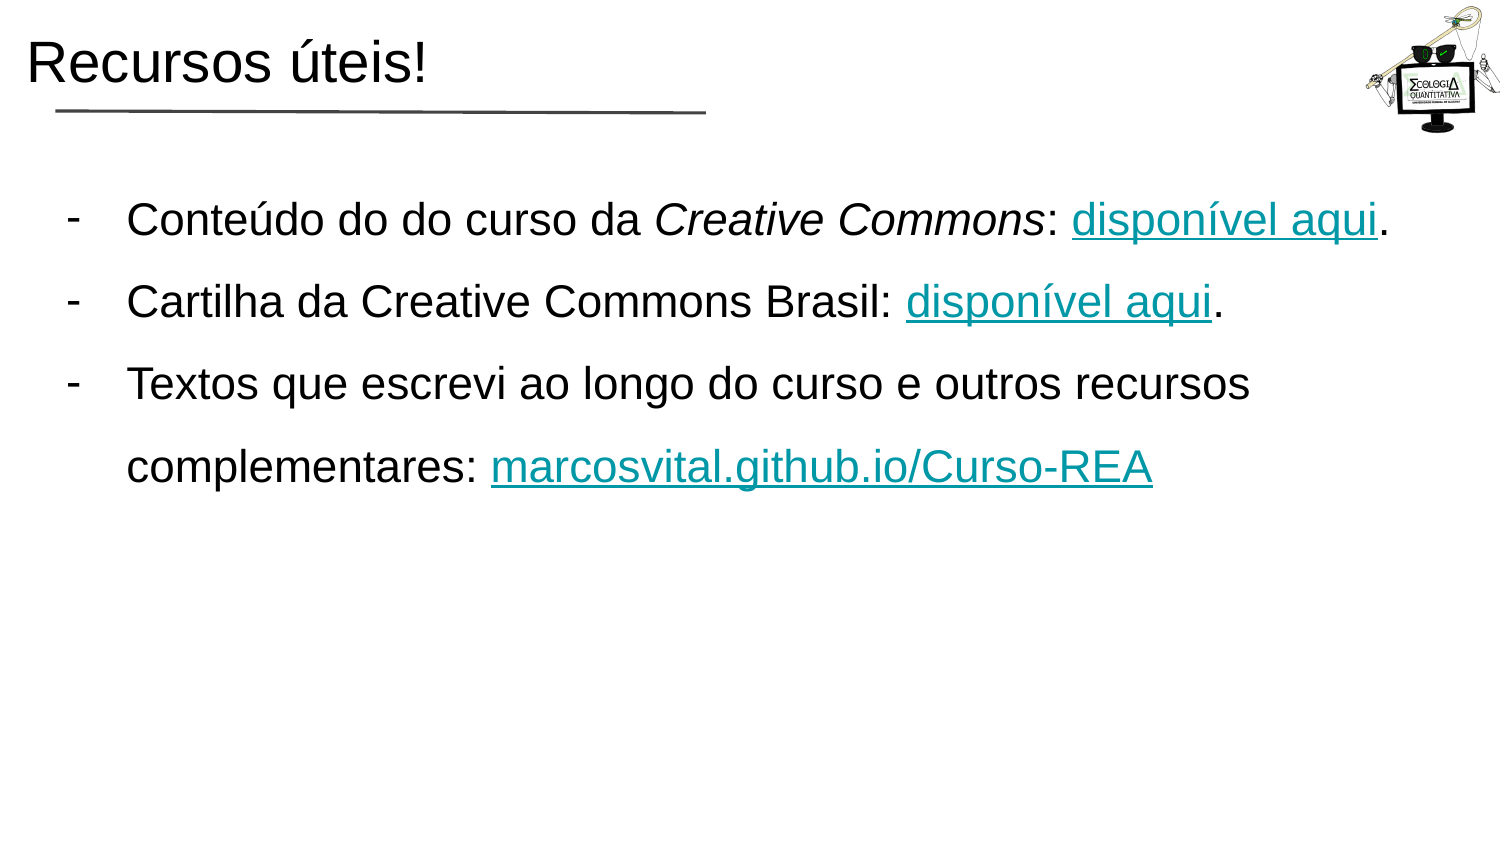

Recursos úteis!
Conteúdo do do curso da Creative Commons: disponível aqui.
Cartilha da Creative Commons Brasil: disponível aqui.
Textos que escrevi ao longo do curso e outros recursos complementares: marcosvital.github.io/Curso-REA